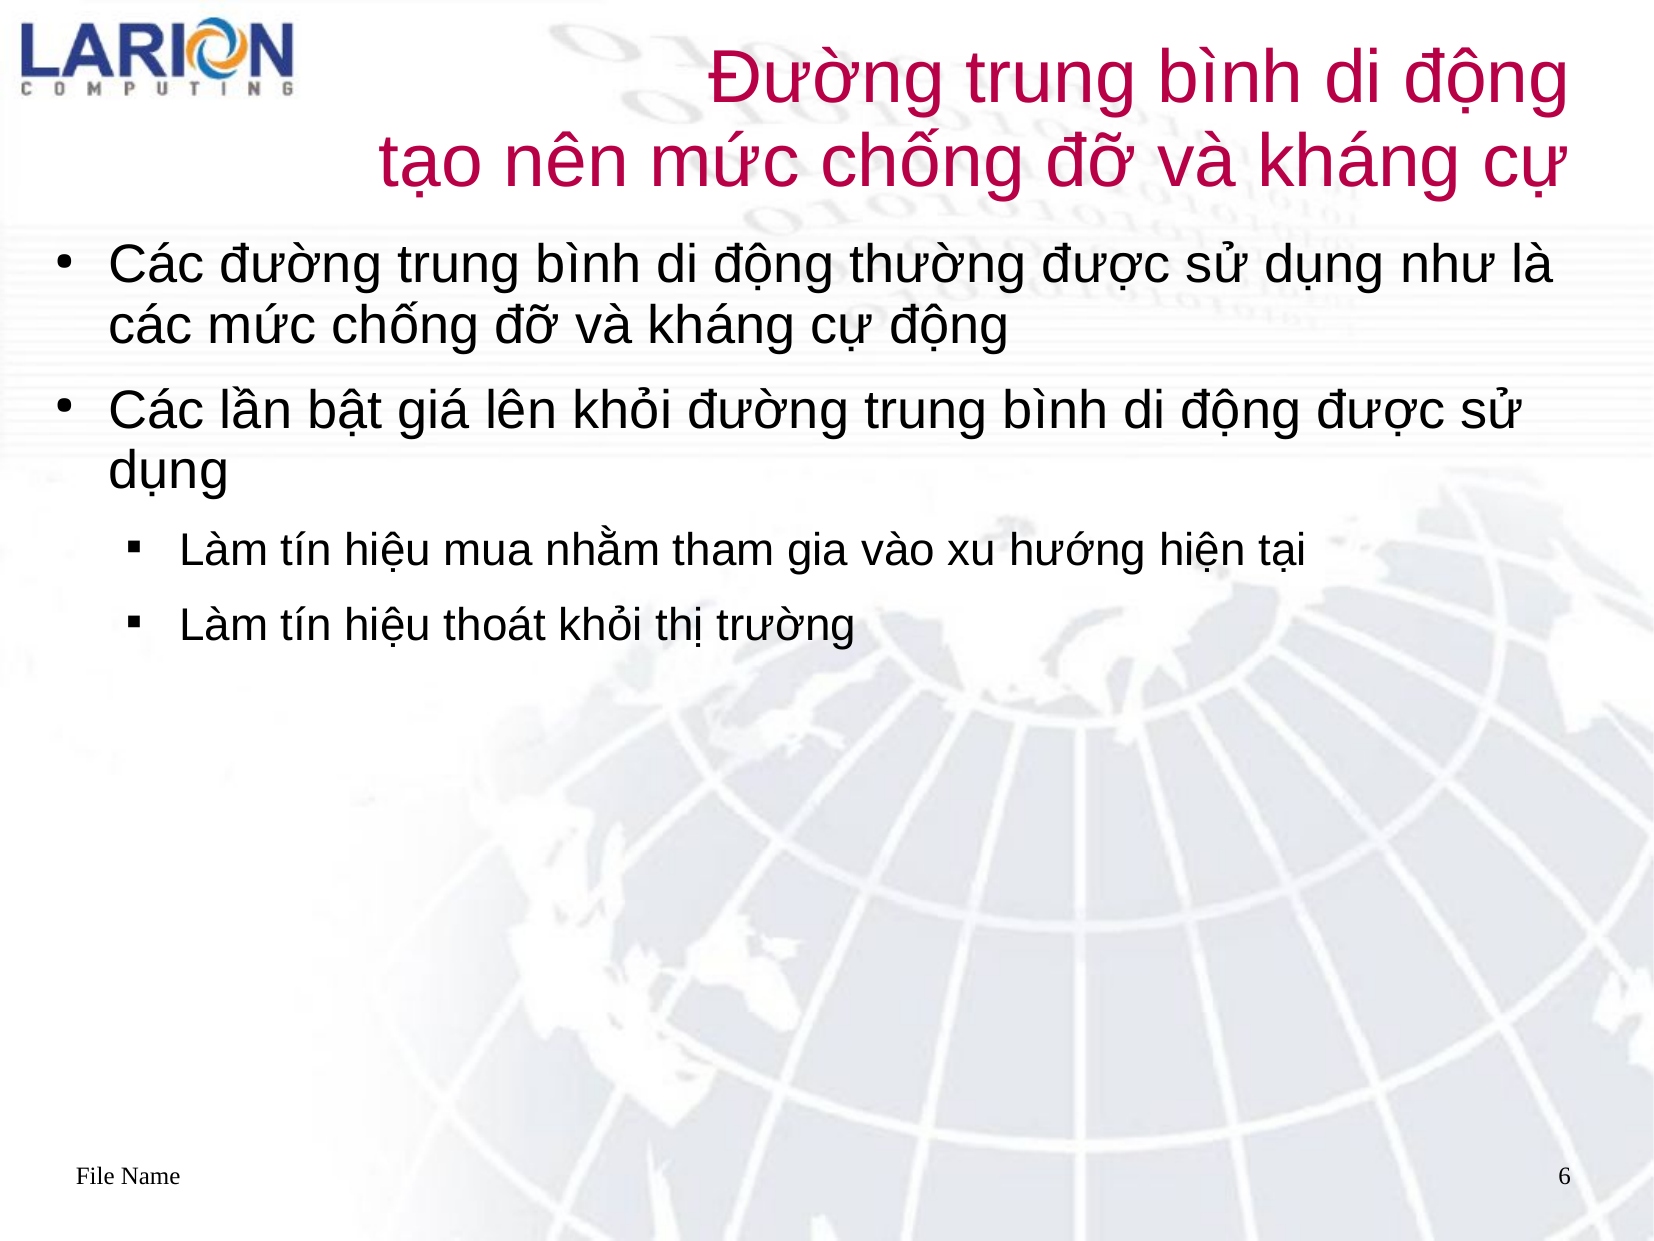

# Đường trung bình di động tạo nên mức chống đỡ và kháng cự
Các đường trung bình di động thường được sử dụng như là các mức chống đỡ và kháng cự động
Các lần bật giá lên khỏi đường trung bình di động được sử dụng
Làm tín hiệu mua nhằm tham gia vào xu hướng hiện tại
Làm tín hiệu thoát khỏi thị trường
File Name
6